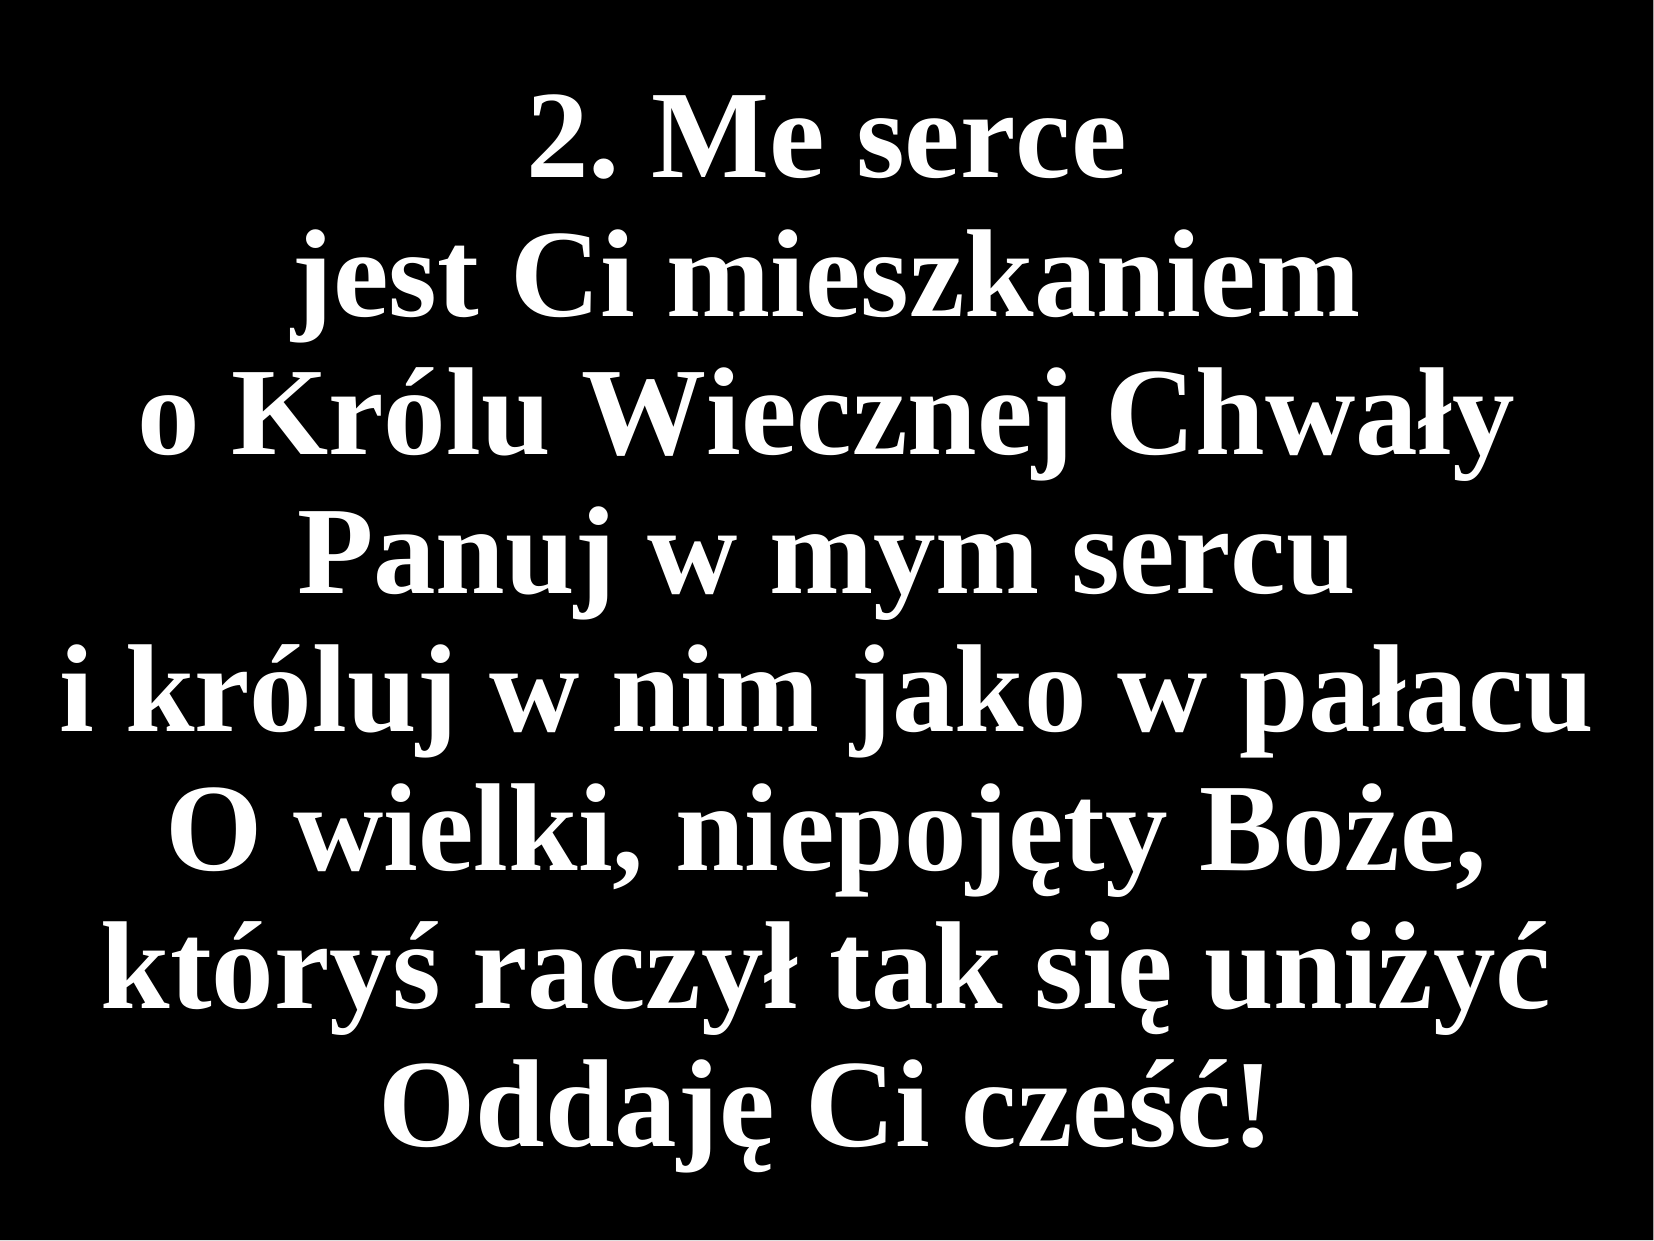

# 2. Me serce jest Ci mieszkaniem o Królu Wiecznej Chwały Panuj w mym sercu i króluj w nim jako w pałacu O wielki, niepojęty Boże, któryś raczył tak się uniżyć Oddaję Ci cześć!